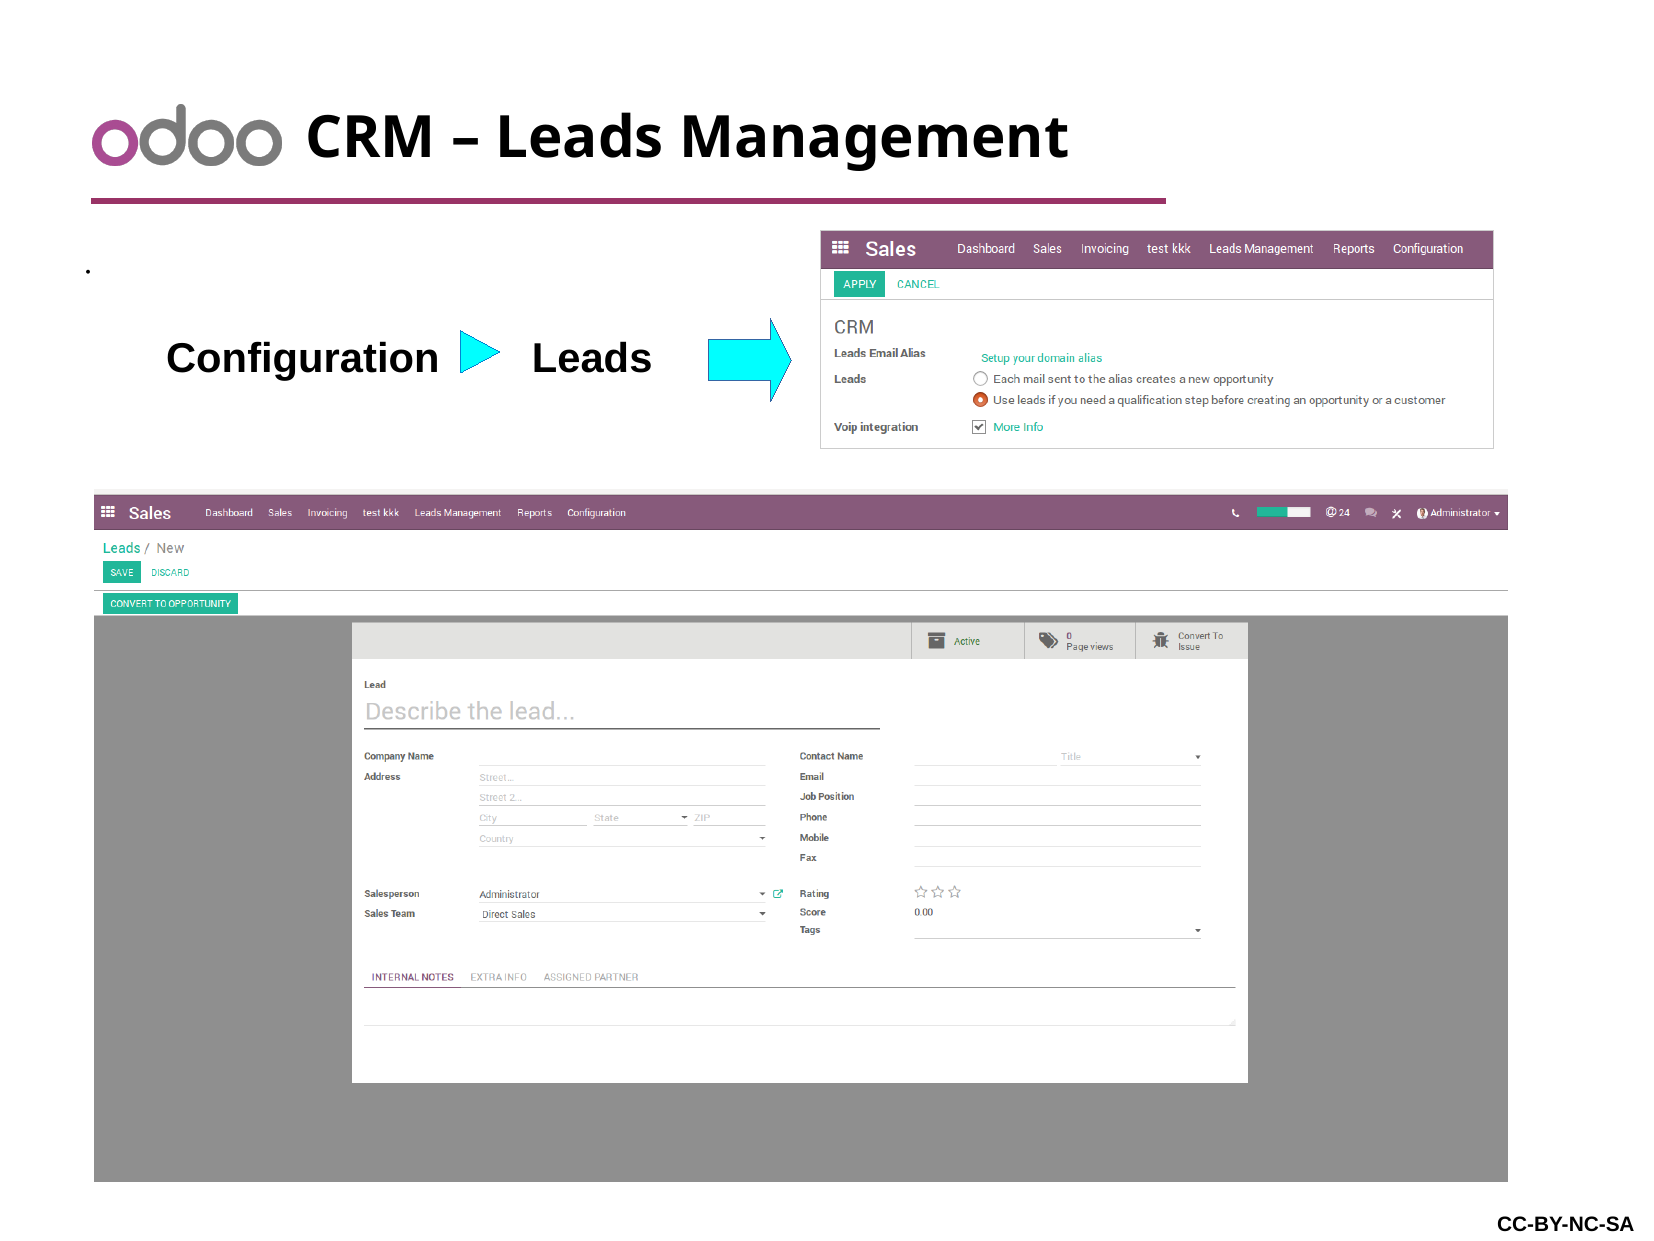

# CRM – Leads Management
 Configuration Leads
CC-BY-NC-SA